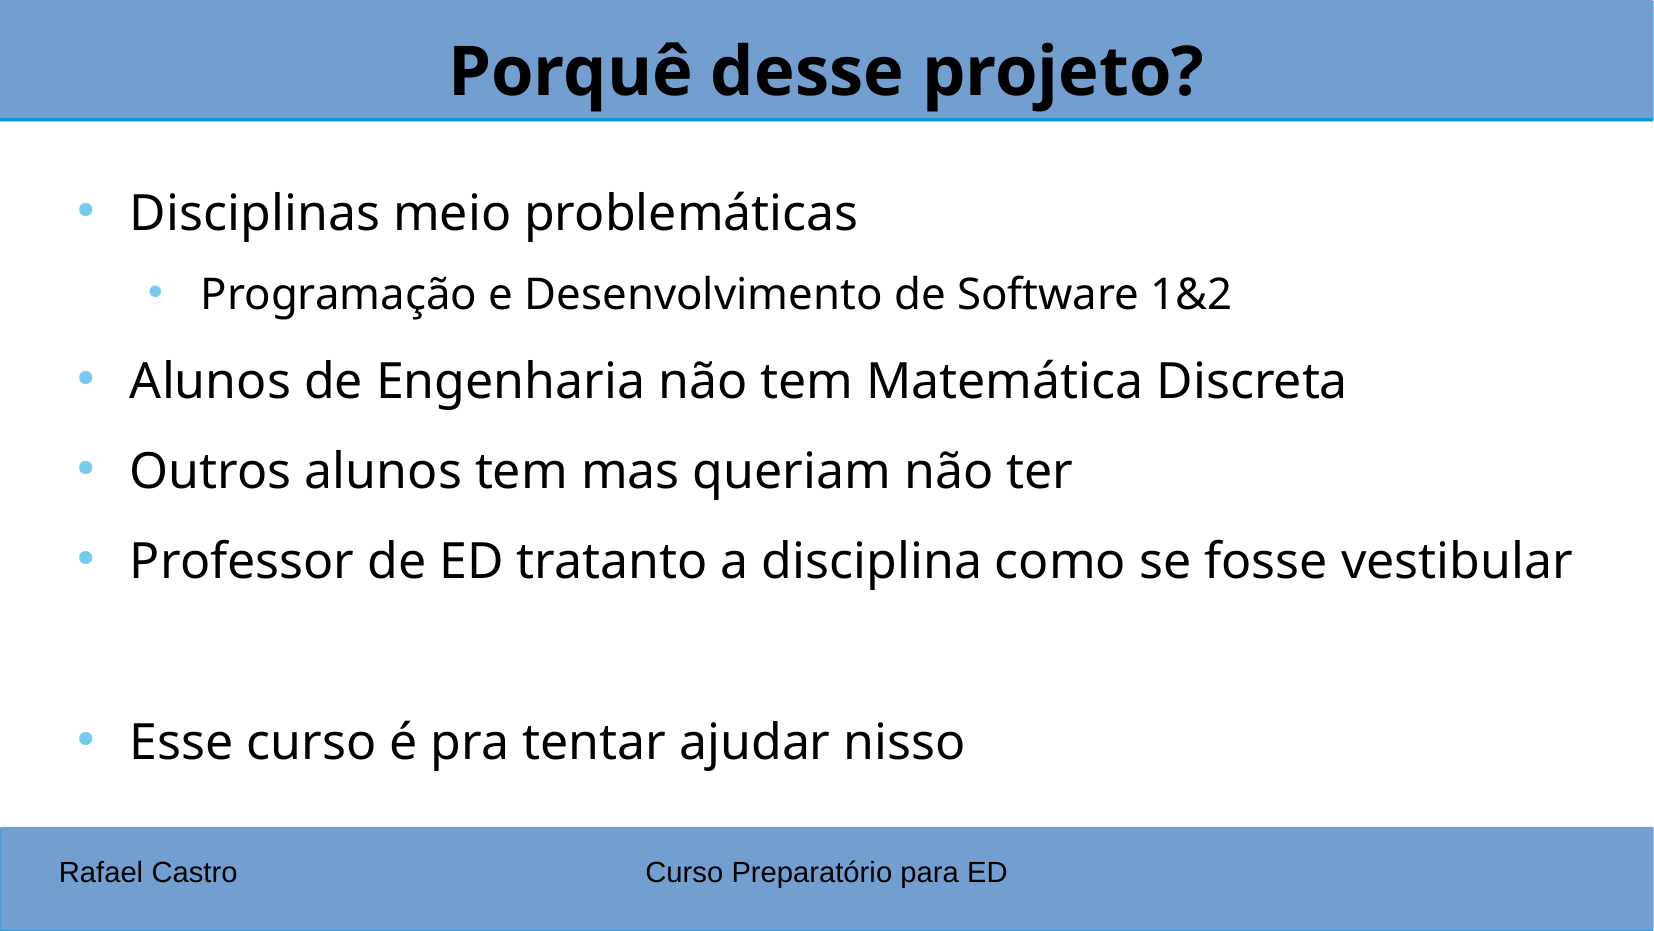

# Porquê desse projeto?
Disciplinas meio problemáticas
Programação e Desenvolvimento de Software 1&2
Alunos de Engenharia não tem Matemática Discreta
Outros alunos tem mas queriam não ter
Professor de ED tratanto a disciplina como se fosse vestibular
Esse curso é pra tentar ajudar nisso
Curso Preparatório para ED